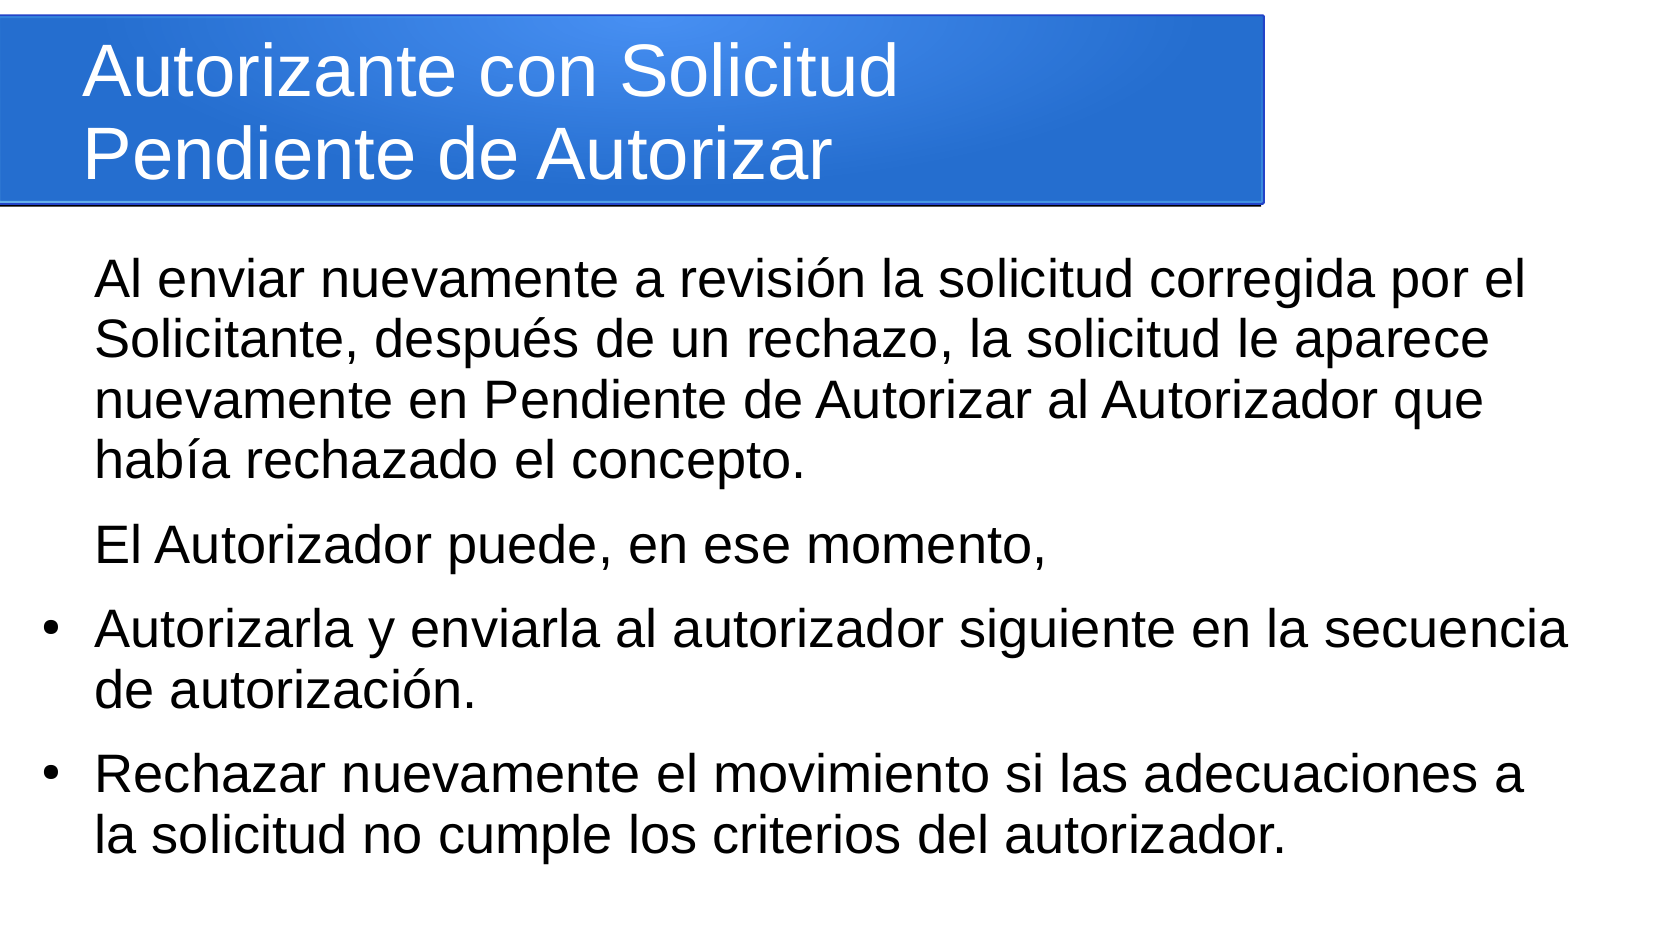

# Autorizante con Solicitud Pendiente de Autorizar
Al enviar nuevamente a revisión la solicitud corregida por el Solicitante, después de un rechazo, la solicitud le aparece nuevamente en Pendiente de Autorizar al Autorizador que había rechazado el concepto.
El Autorizador puede, en ese momento,
Autorizarla y enviarla al autorizador siguiente en la secuencia de autorización.
Rechazar nuevamente el movimiento si las adecuaciones a la solicitud no cumple los criterios del autorizador.